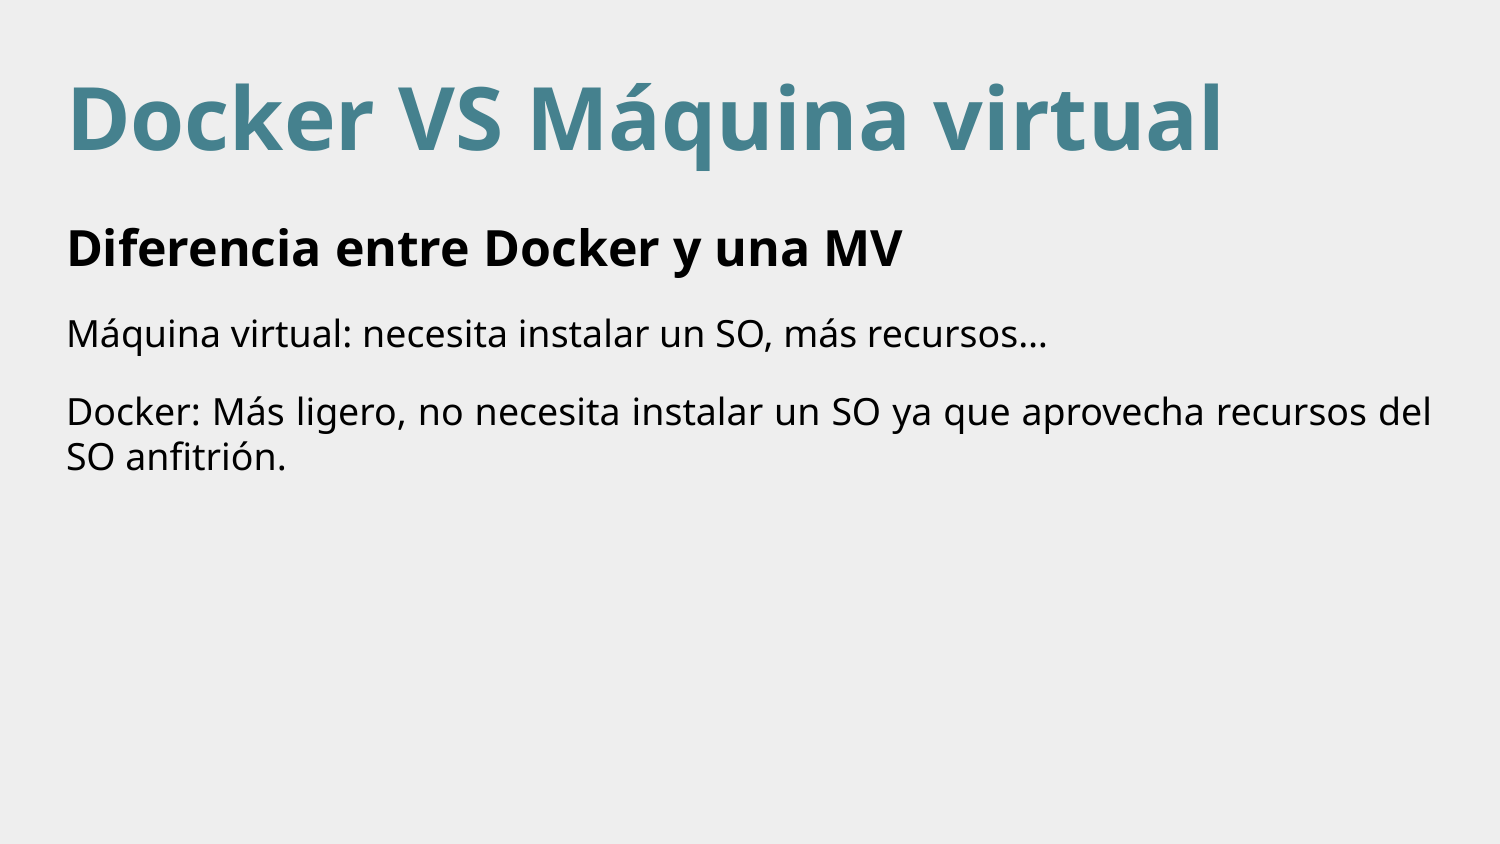

# Docker VS Máquina virtual
Diferencia entre Docker y una MV
Máquina virtual: necesita instalar un SO, más recursos…
Docker: Más ligero, no necesita instalar un SO ya que aprovecha recursos del SO anfitrión.